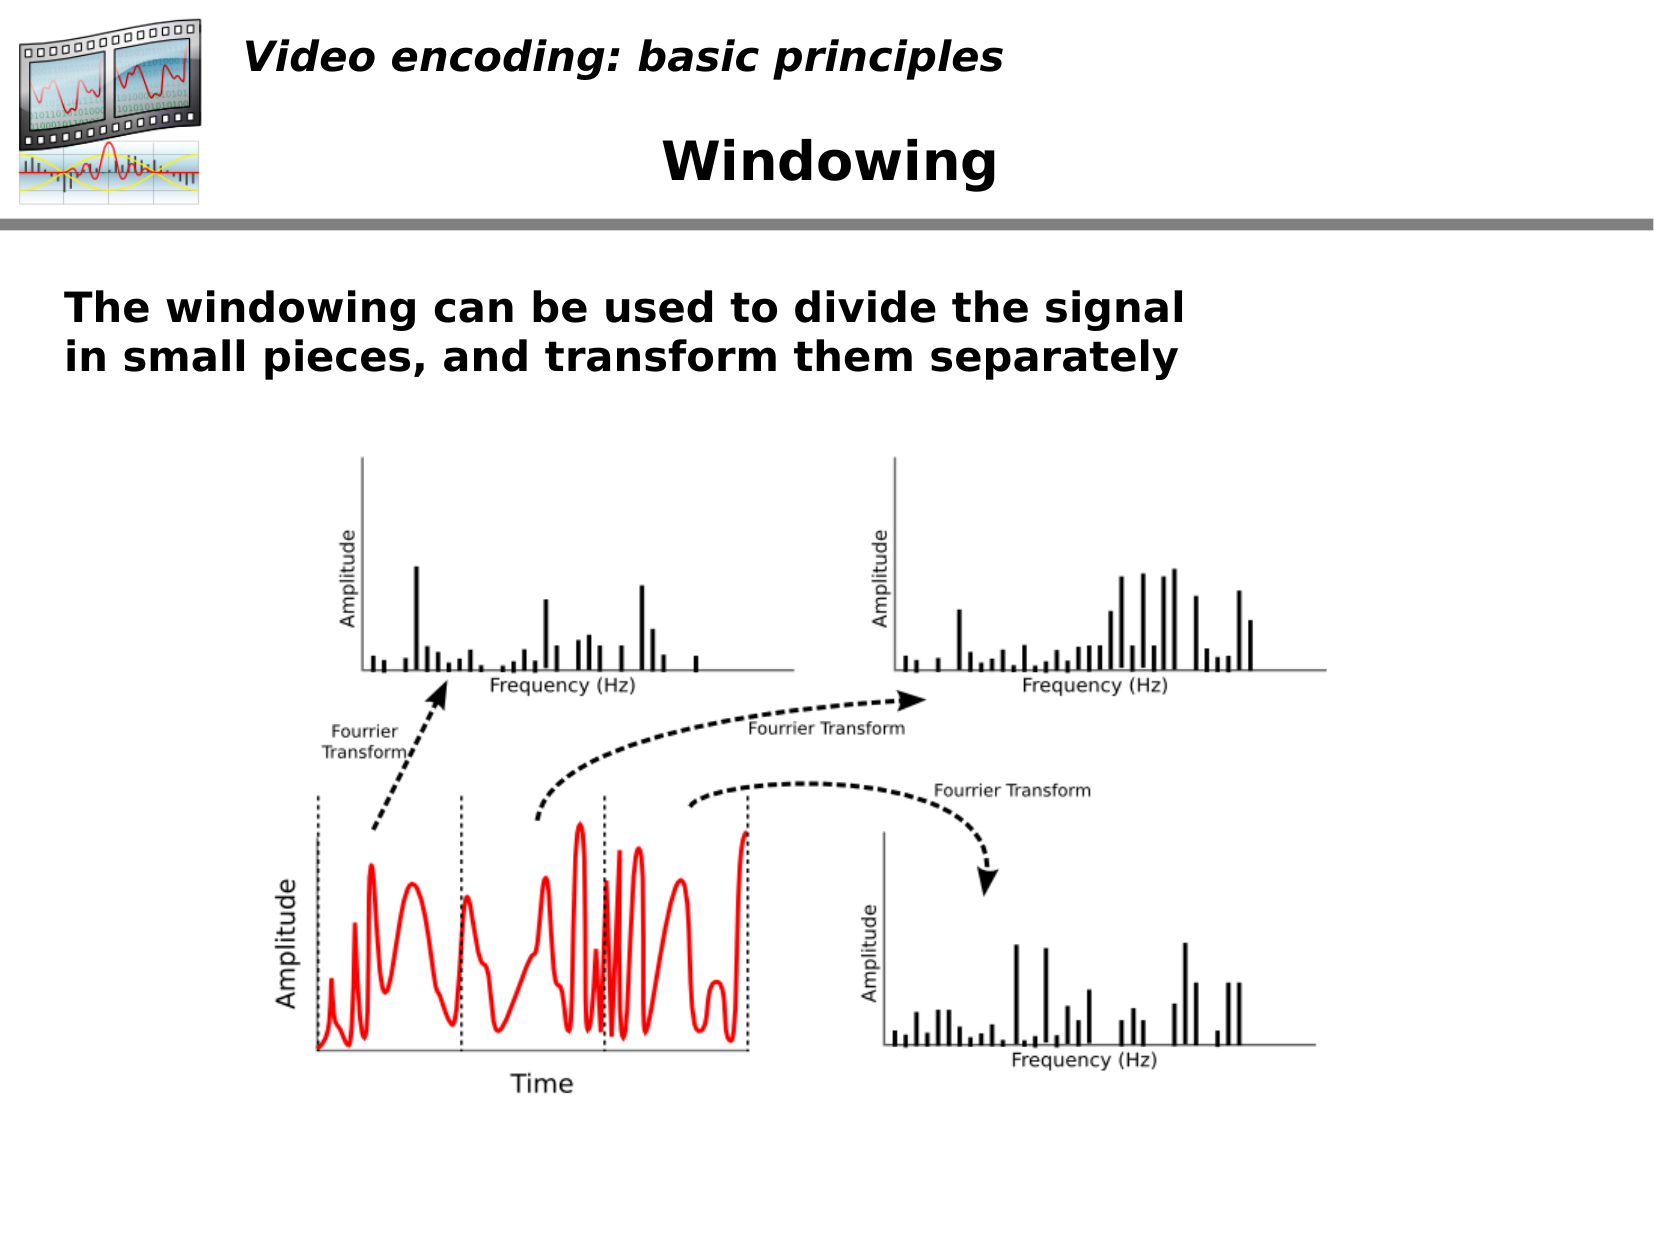

Video encoding: basic principles
Windowing
The windowing can be used to divide the signal
in small pieces, and transform them separately